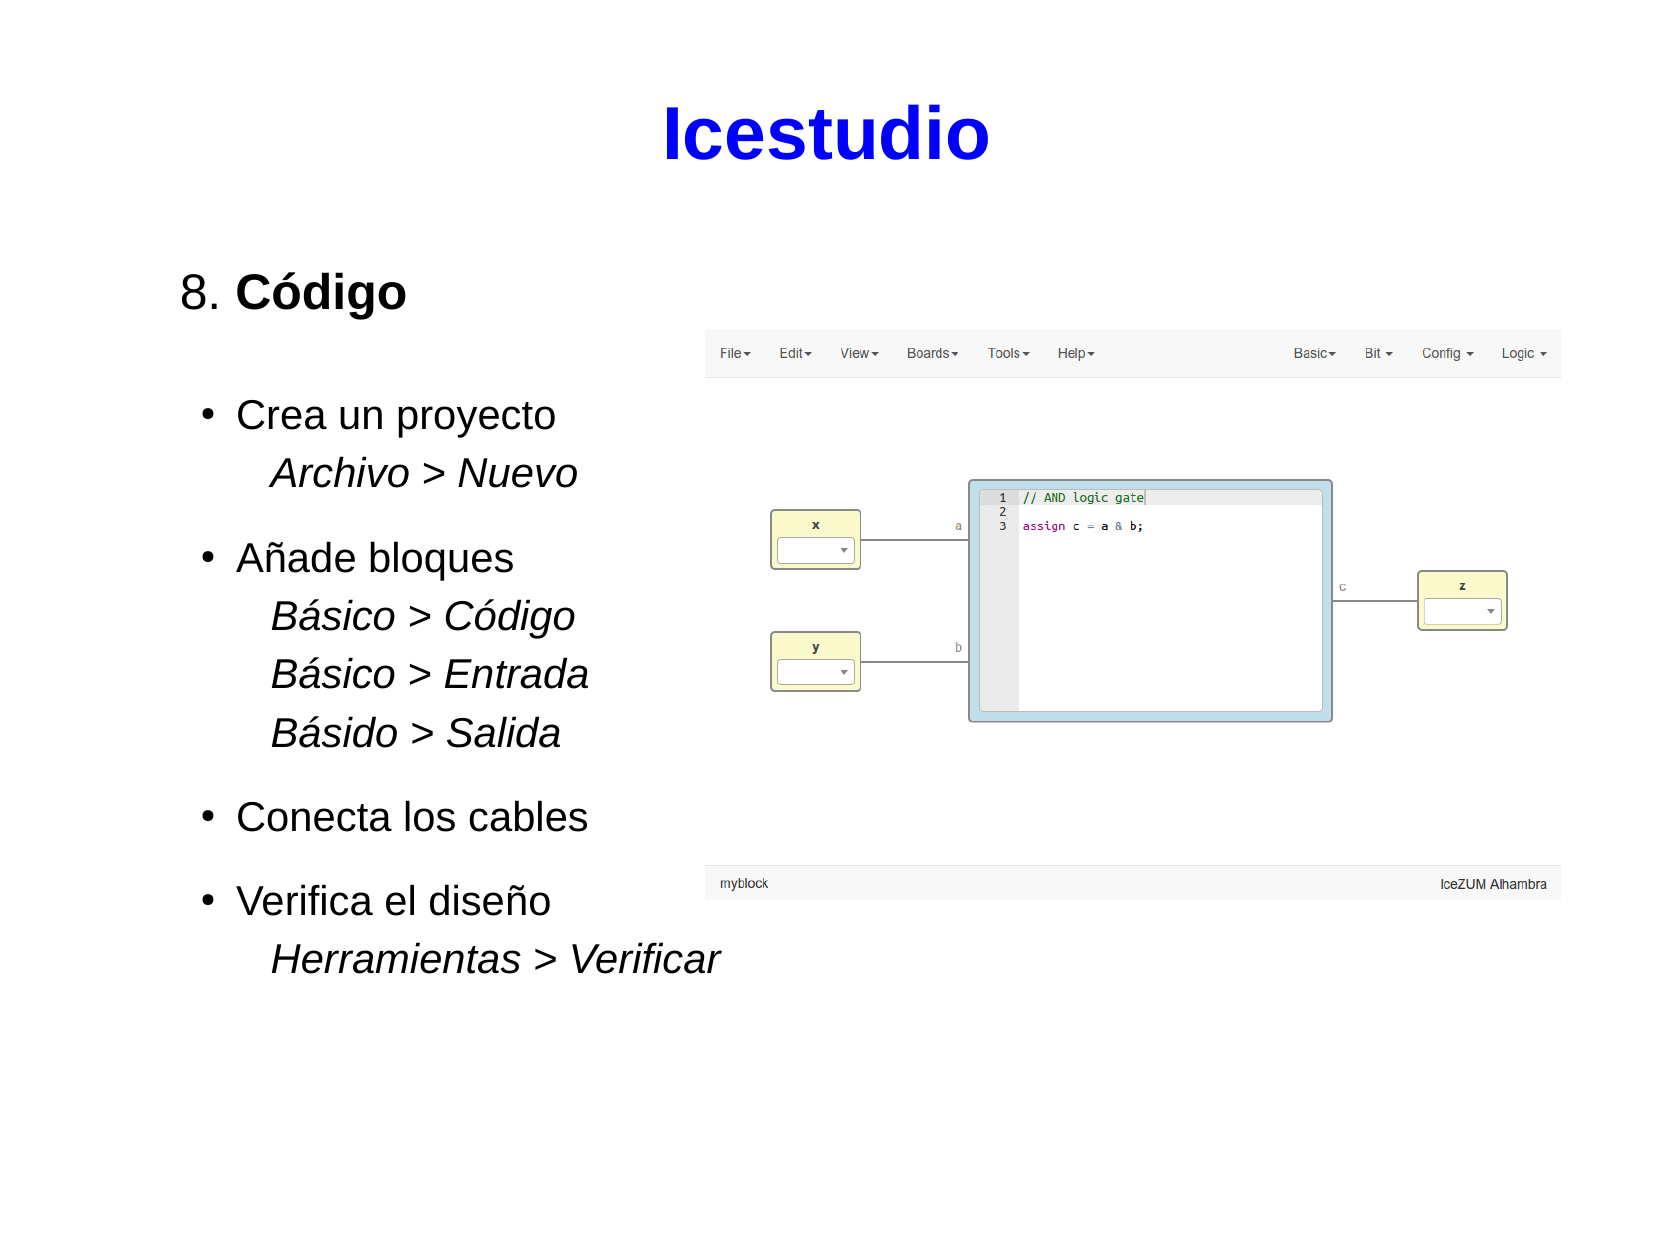

# Icestudio
8. Código
Crea un proyecto
 Archivo > Nuevo
Añade bloques
 Básico > Código
 Básico > Entrada
 Básido > Salida
Conecta los cables
Verifica el diseño
 Herramientas > Verificar